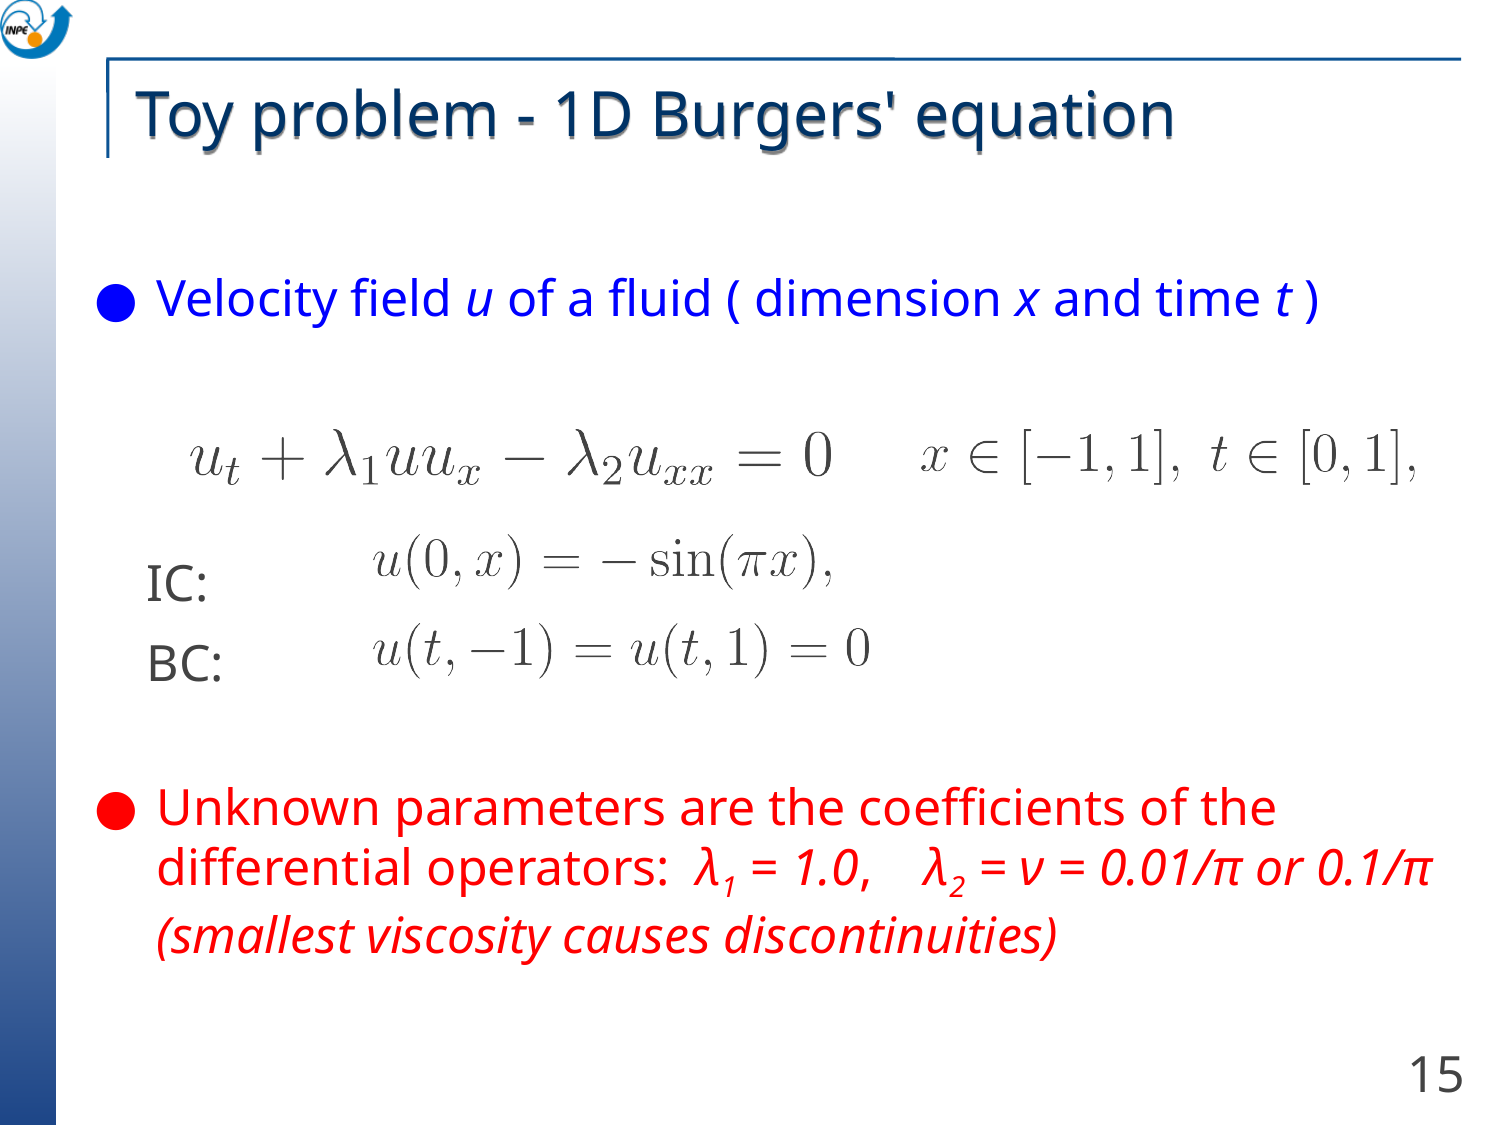

# Toy problem - 1D Burgers' equation
Velocity field u of a fluid ( dimension x and time t )
 IC:
 BC:
Unknown parameters are the coefficients of the differential operators: λ1 = 1.0, λ2 = ν = 0.01/π or 0.1/π (smallest viscosity causes discontinuities)